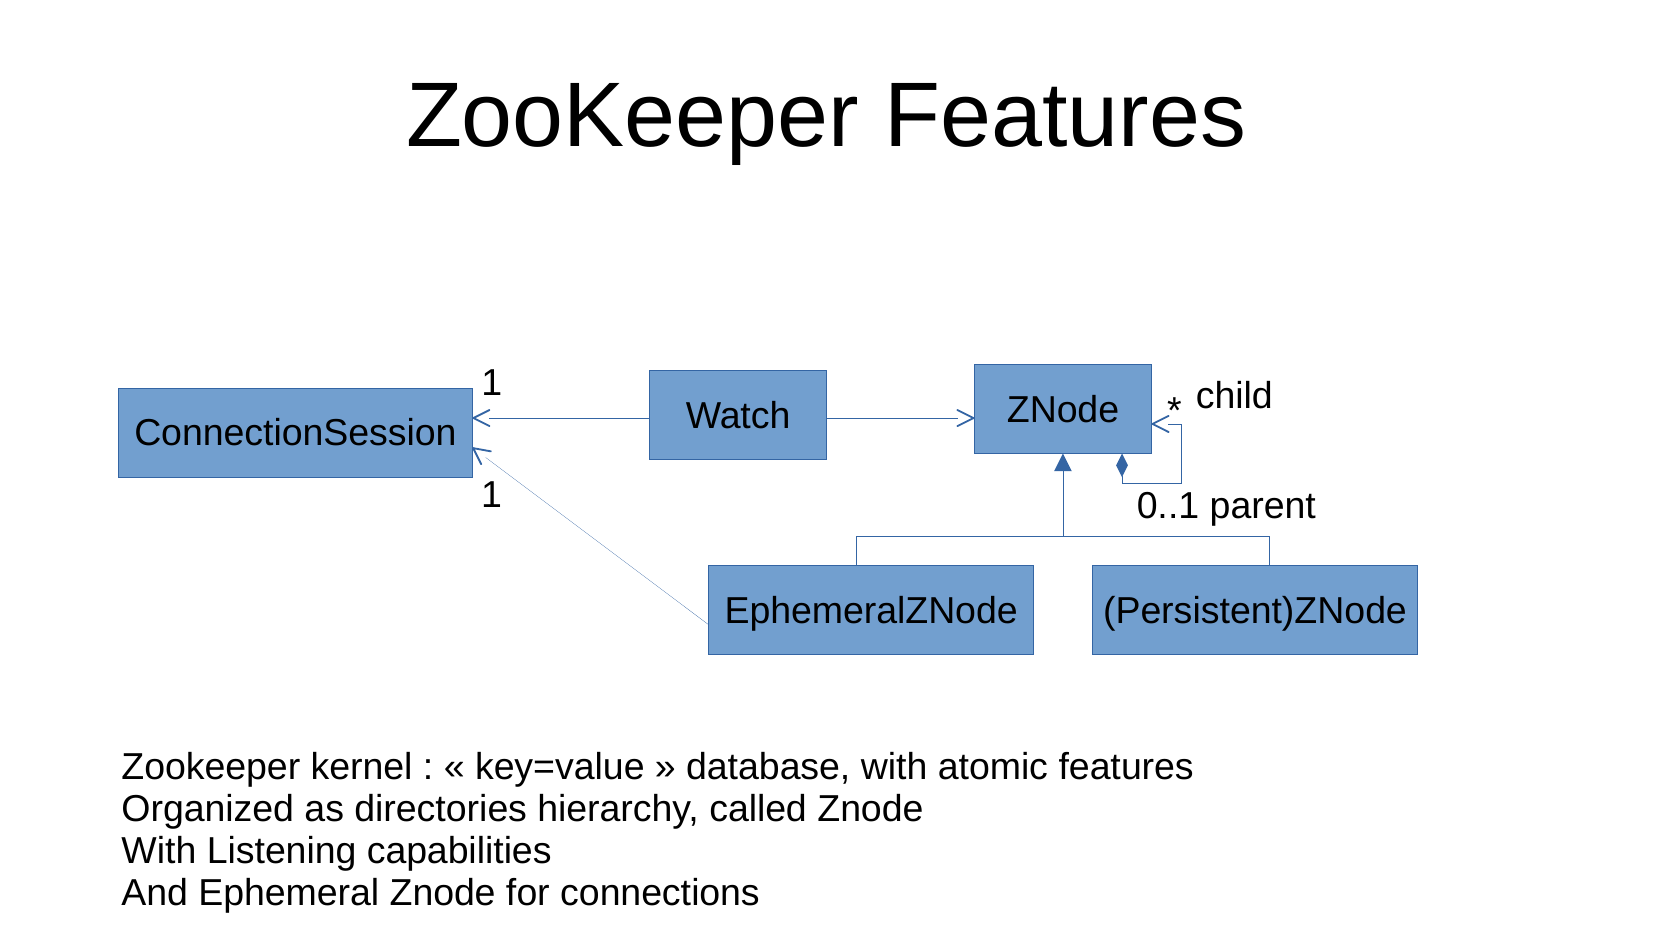

# ZooKeeper Features
1
ZNode
child
Watch
*
ConnectionSession
1
0..1 parent
EphemeralZNode
(Persistent)ZNode
Zookeeper kernel : « key=value » database, with atomic features
Organized as directories hierarchy, called Znode
With Listening capabilities
And Ephemeral Znode for connections